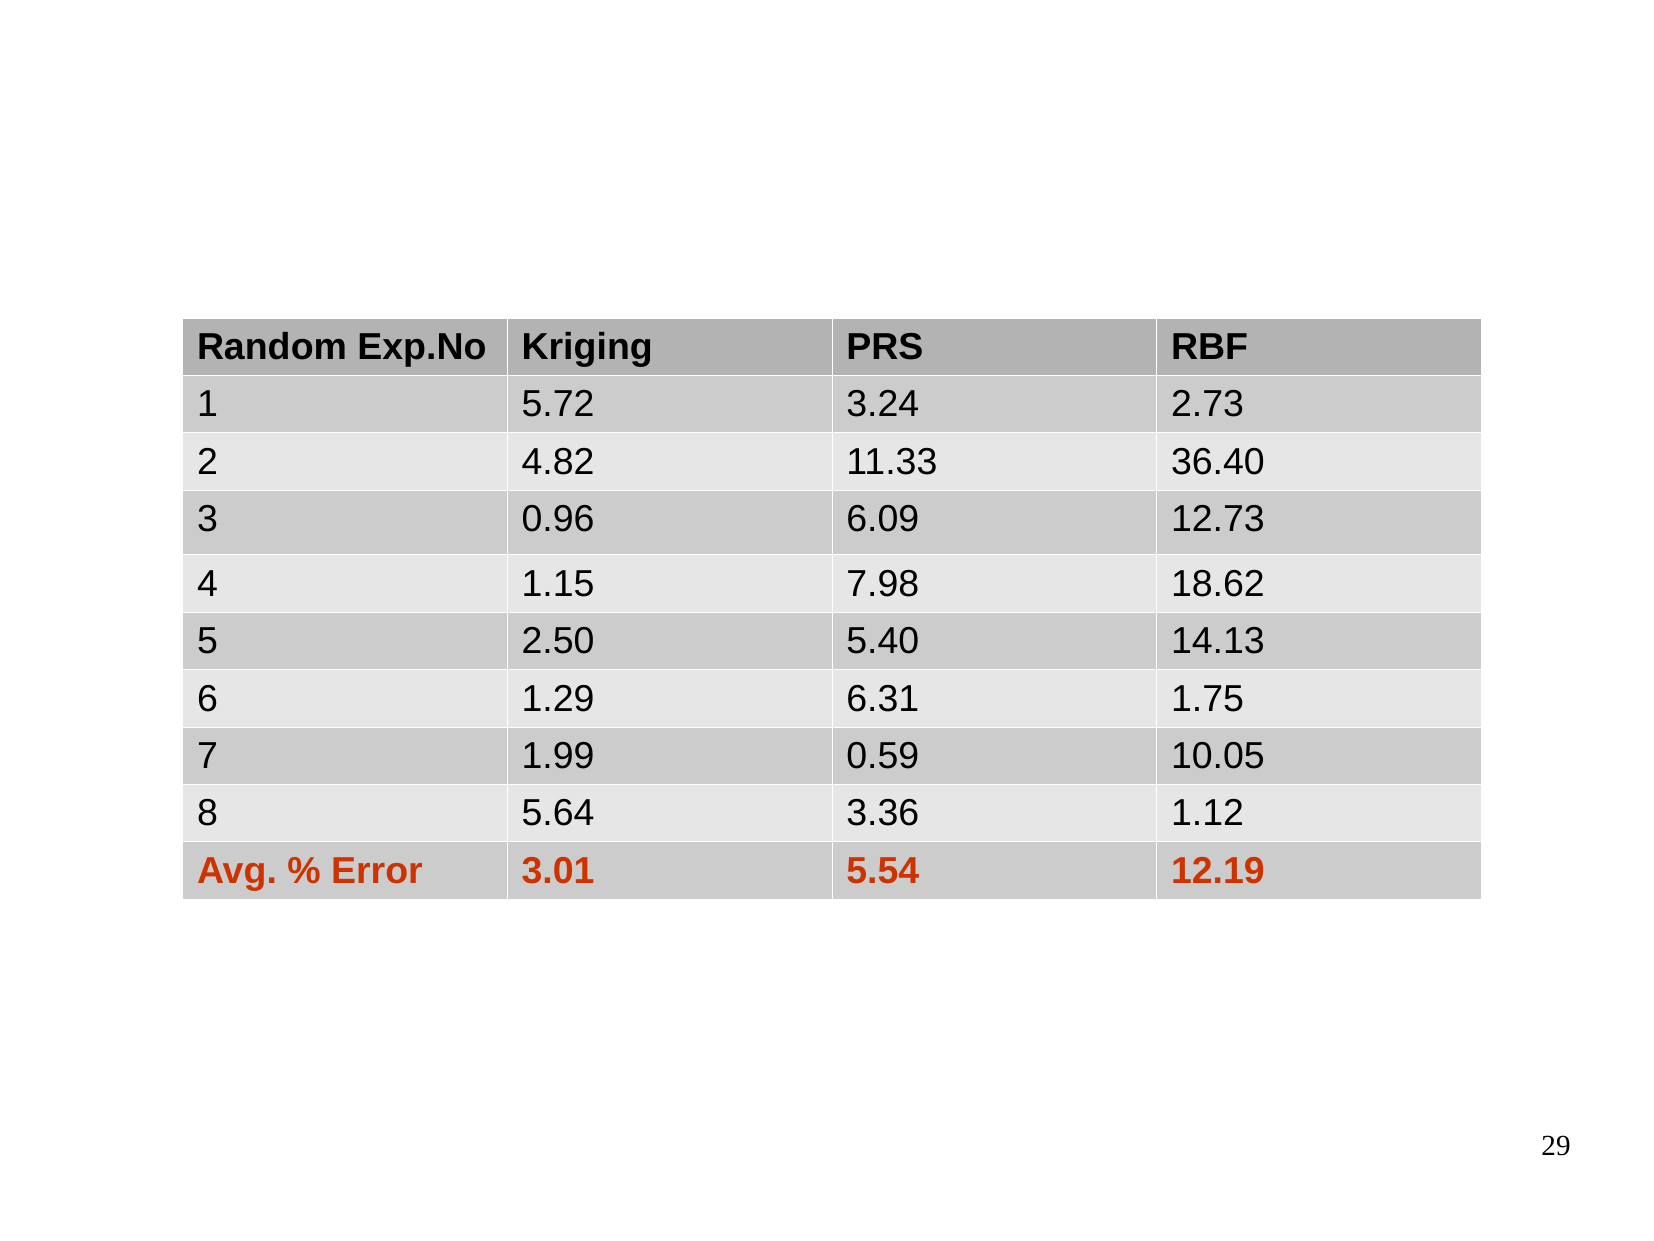

| Random Exp.No | Kriging | PRS | RBF |
| --- | --- | --- | --- |
| 1 | 5.72 | 3.24 | 2.73 |
| 2 | 4.82 | 11.33 | 36.40 |
| 3 | 0.96 | 6.09 | 12.73 |
| 4 | 1.15 | 7.98 | 18.62 |
| 5 | 2.50 | 5.40 | 14.13 |
| 6 | 1.29 | 6.31 | 1.75 |
| 7 | 1.99 | 0.59 | 10.05 |
| 8 | 5.64 | 3.36 | 1.12 |
| Avg. % Error | 3.01 | 5.54 | 12.19 |
29